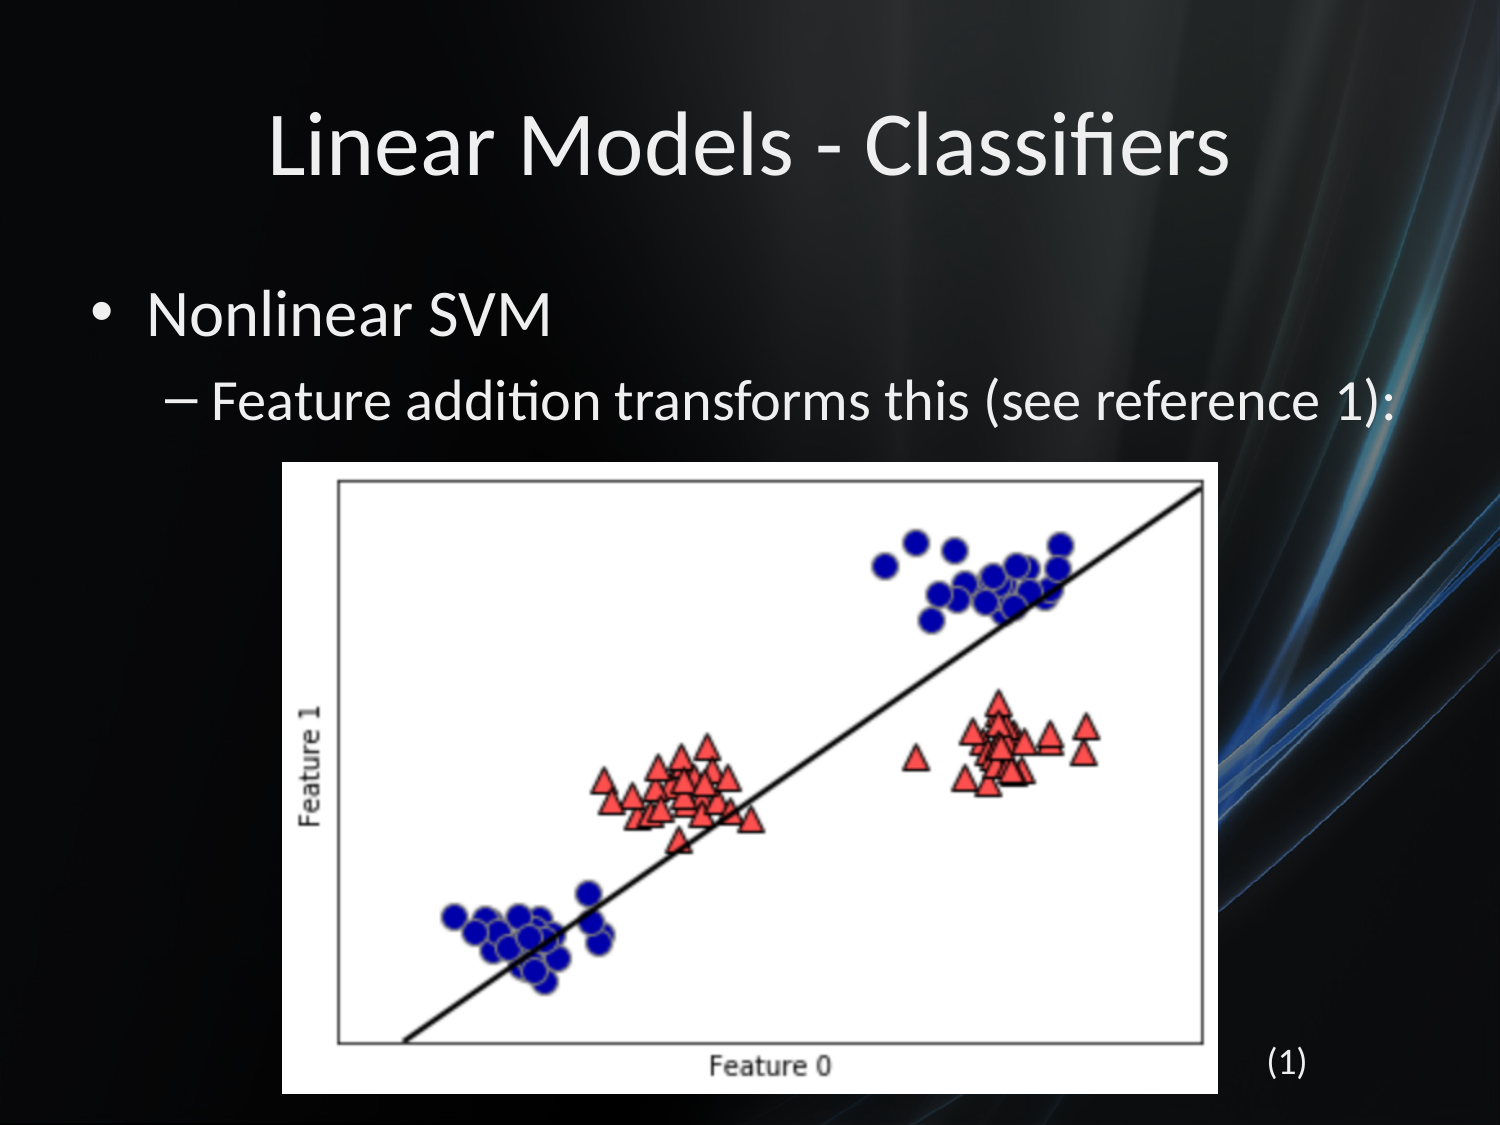

# Linear Models - Classifiers
Nonlinear SVM
Feature addition transforms this (see reference 1):
(1)